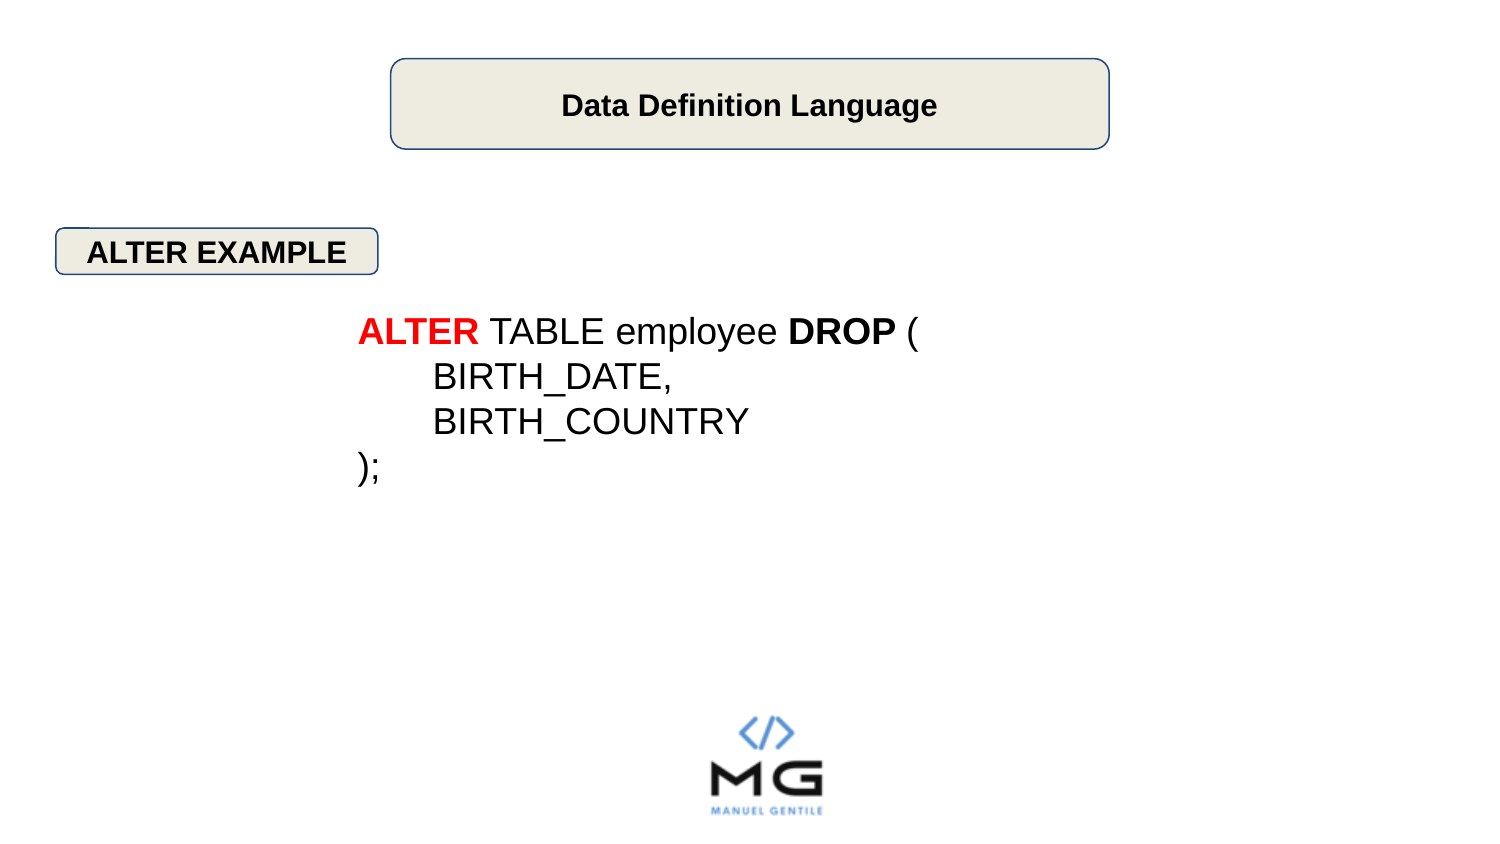

Data Definition Language
ALTER EXAMPLE
ALTER TABLE employee DROP (
BIRTH_DATE,
BIRTH_COUNTRY
);